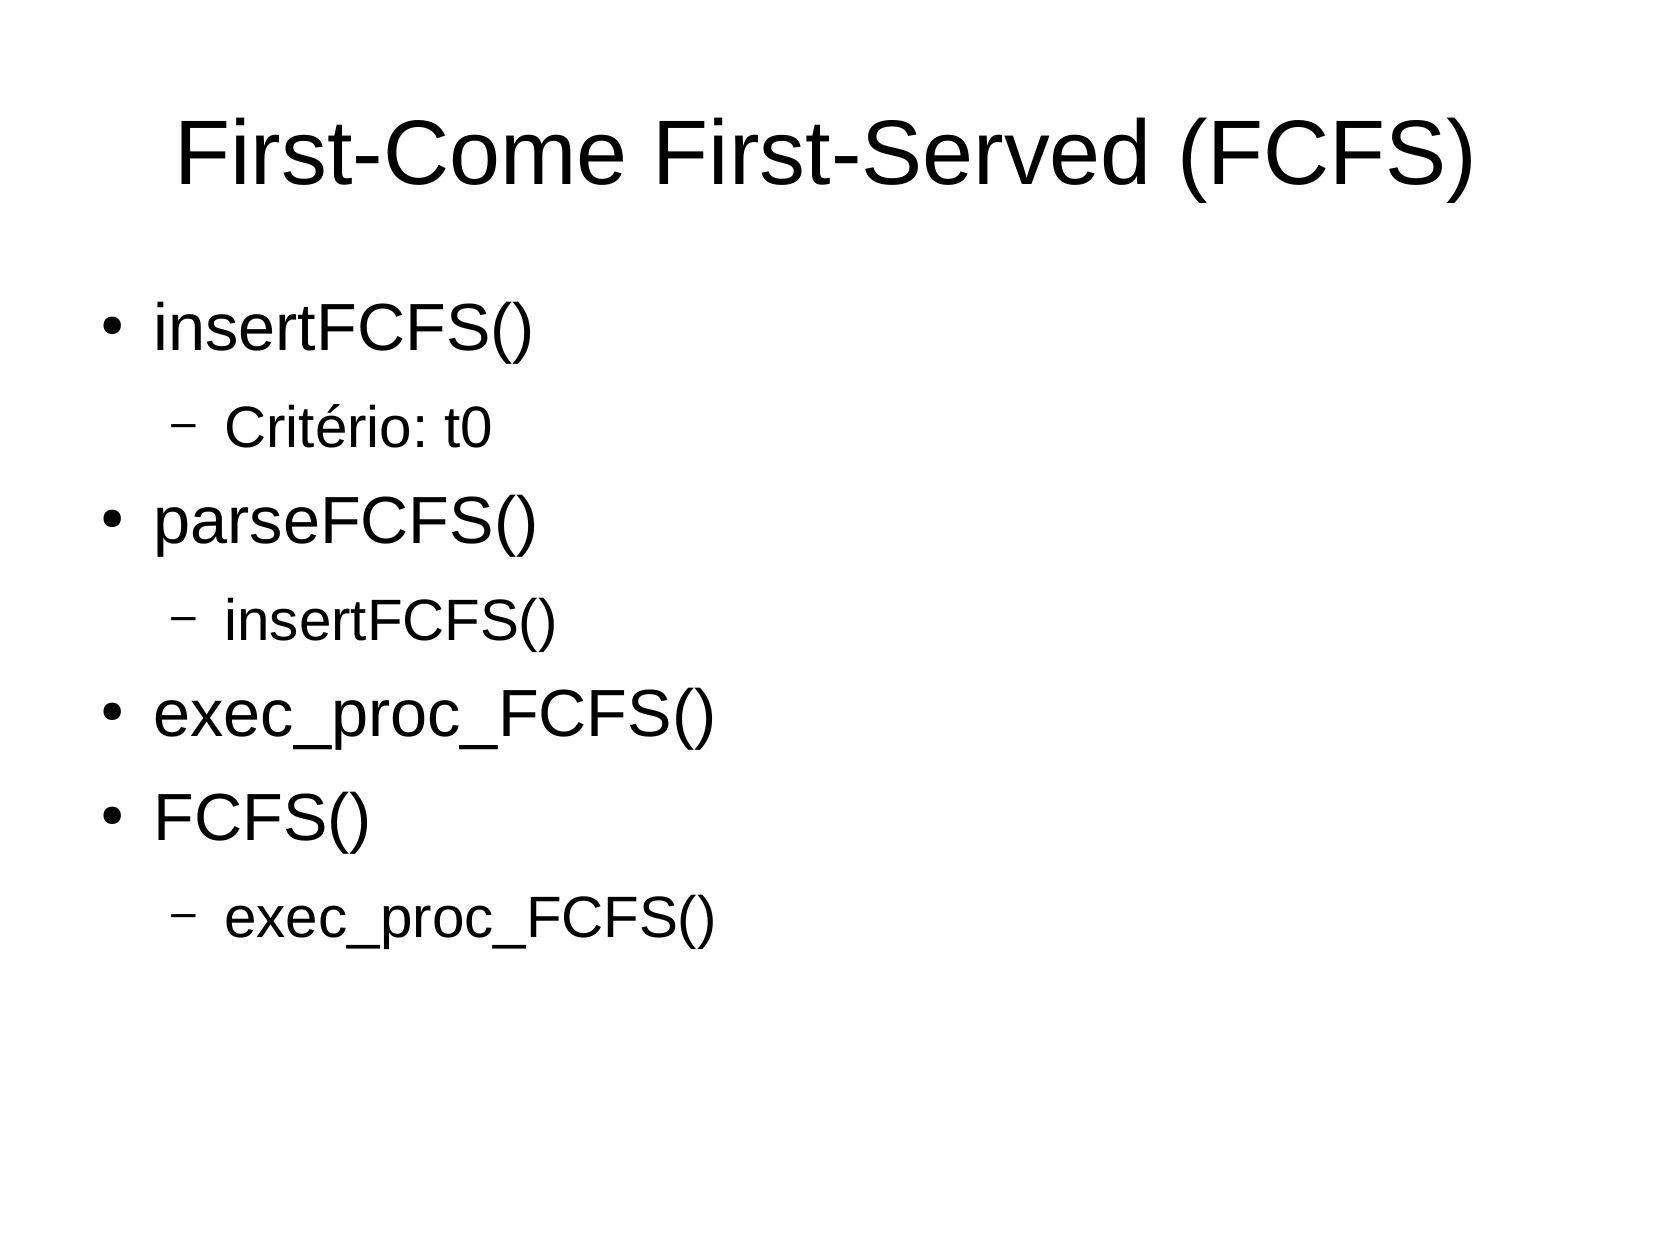

# First-Come First-Served (FCFS)
insertFCFS()
Critério: t0
parseFCFS()
insertFCFS()
exec_proc_FCFS()
FCFS()
exec_proc_FCFS()